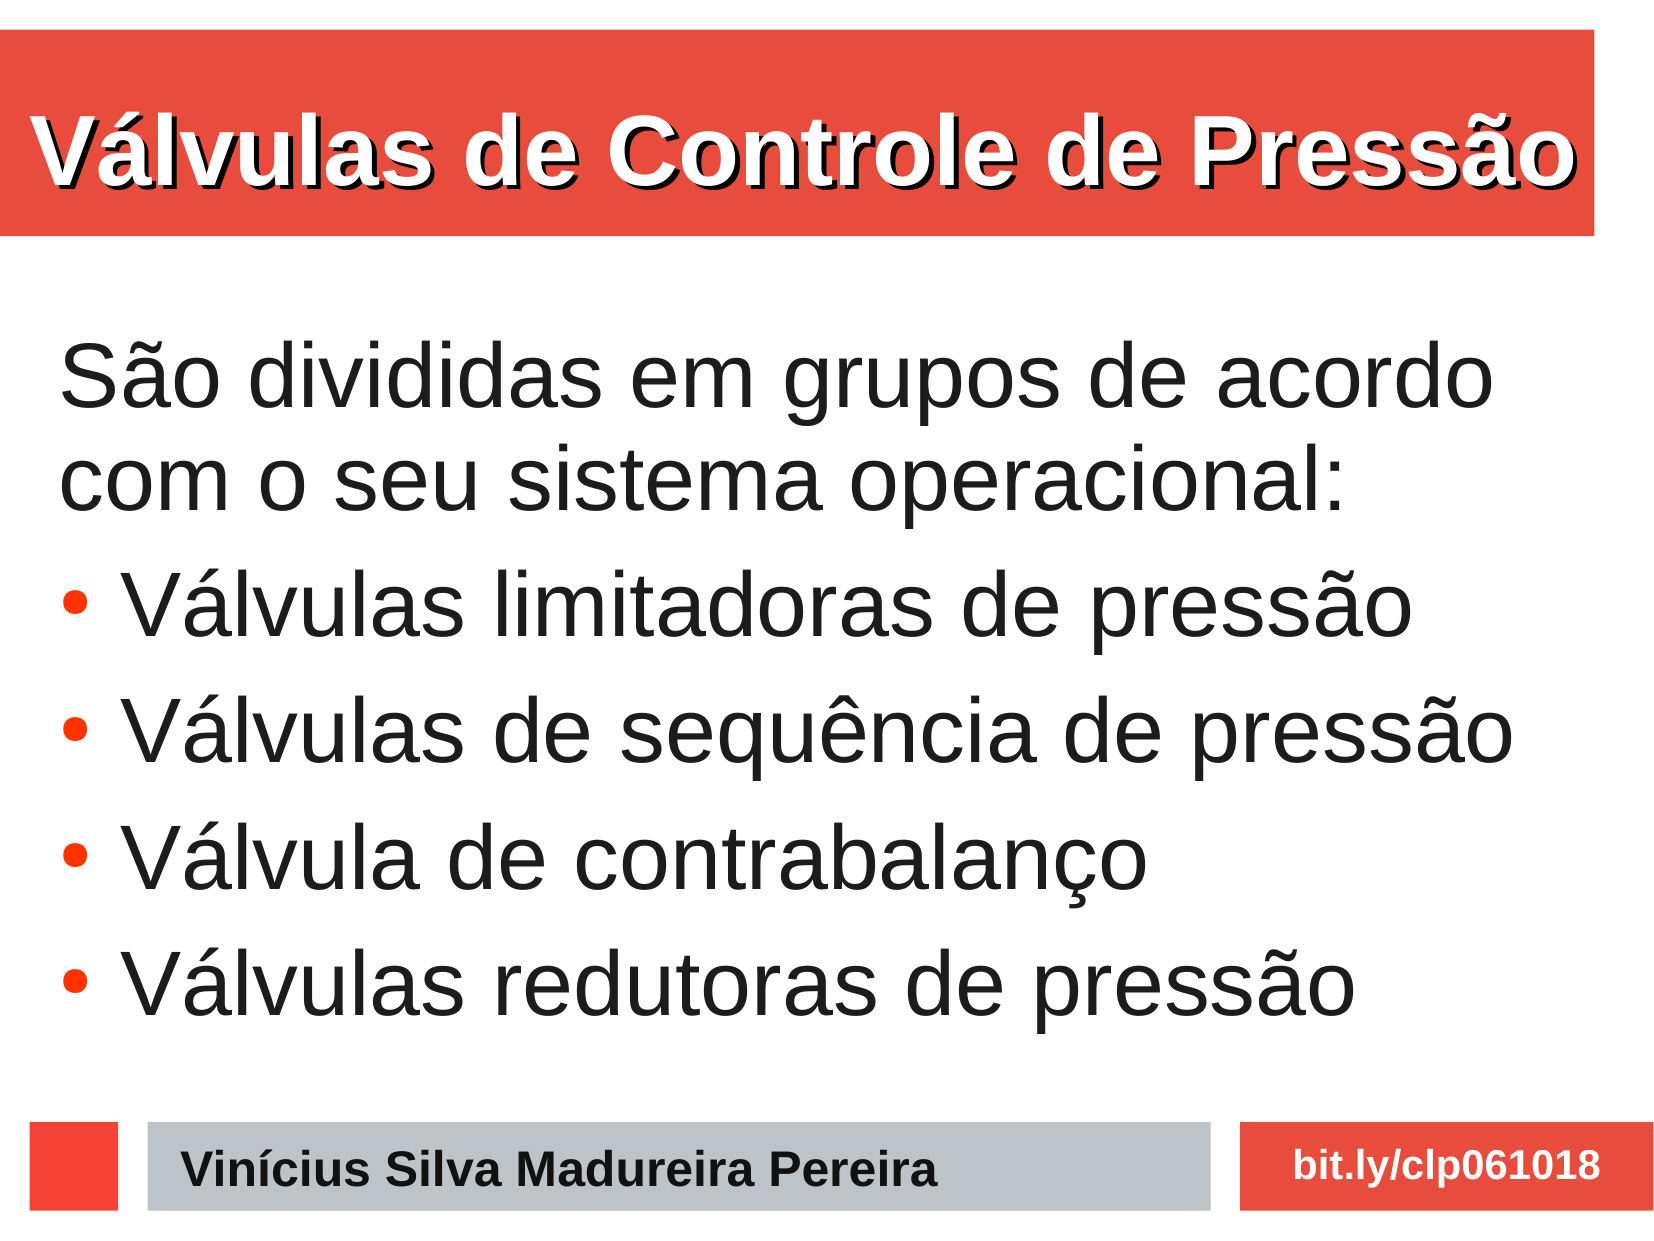

# Válvulas de Controle de Pressão
São divididas em grupos de acordo com o seu sistema operacional:
 Válvulas limitadoras de pressão
 Válvulas de sequência de pressão
 Válvula de contrabalanço
 Válvulas redutoras de pressão
Vinícius Silva Madureira Pereira
bit.ly/clp061018